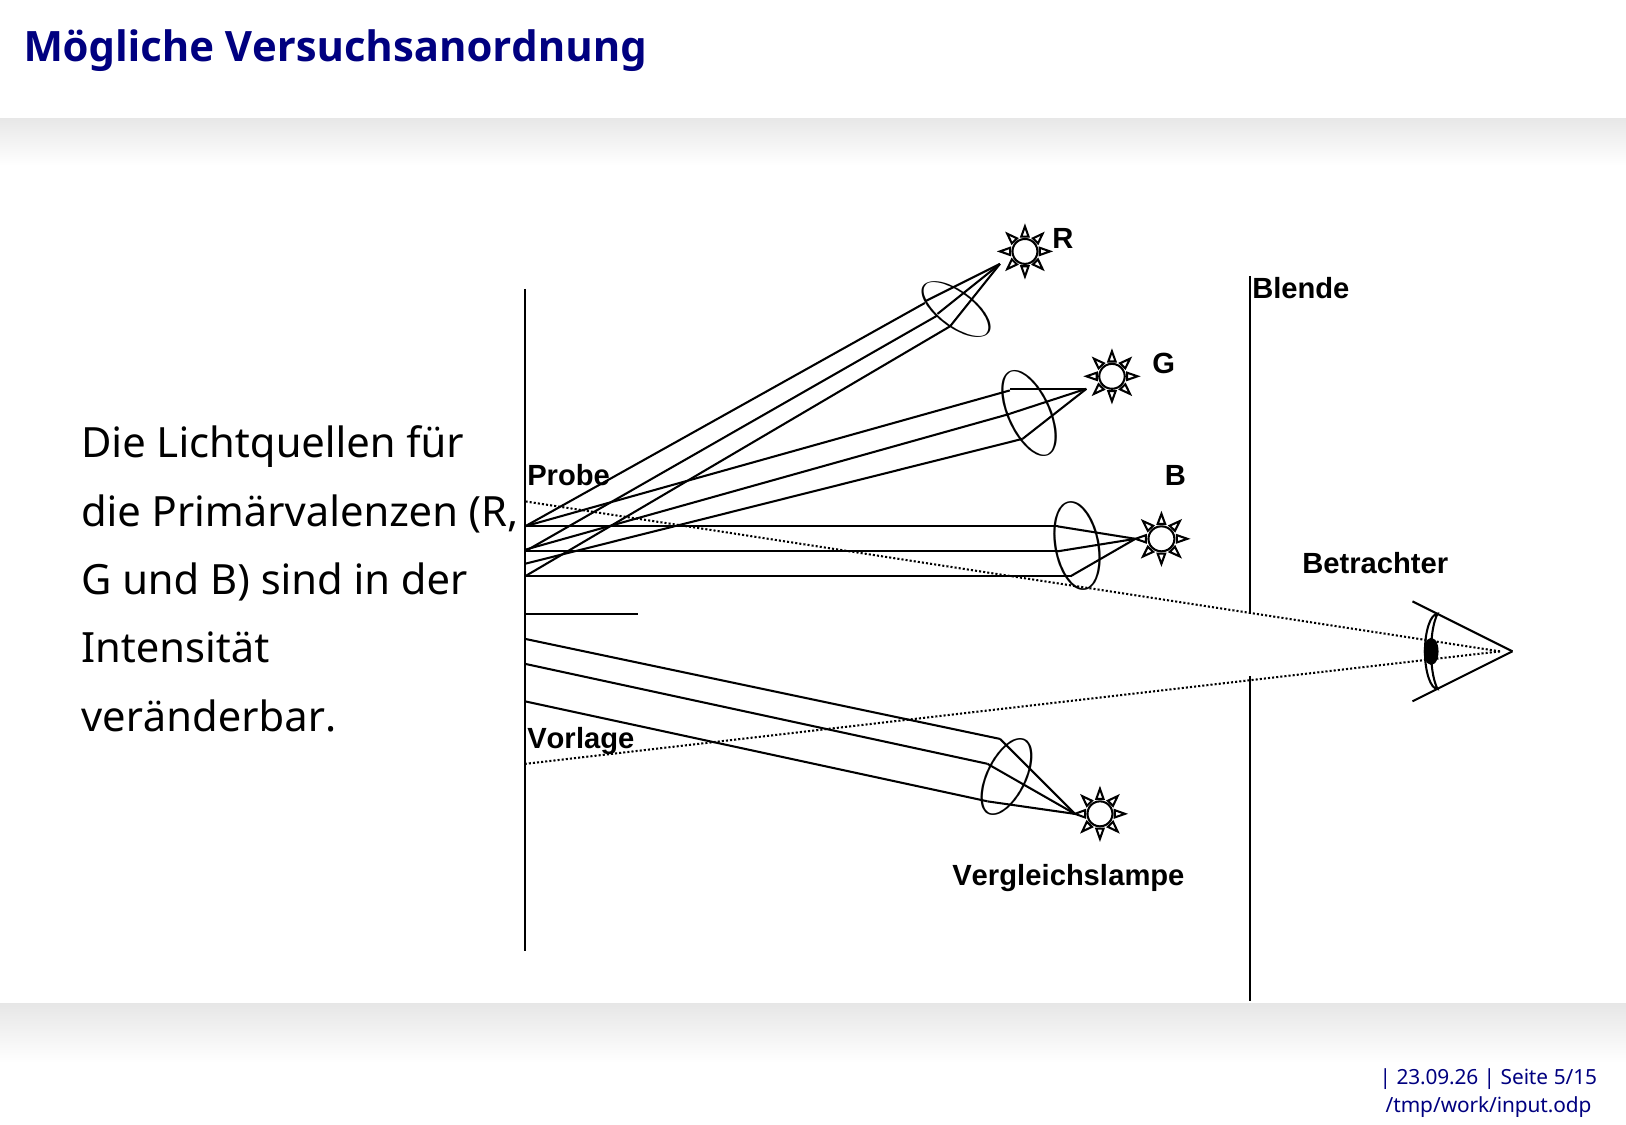

# Mögliche Versuchsanordnung
R
Blende
G
	Die Lichtquellen für die Primärvalenzen (R, G und B) sind in der Intensität veränderbar.
Probe
B
Betrachter
Vorlage
Vergleichslampe